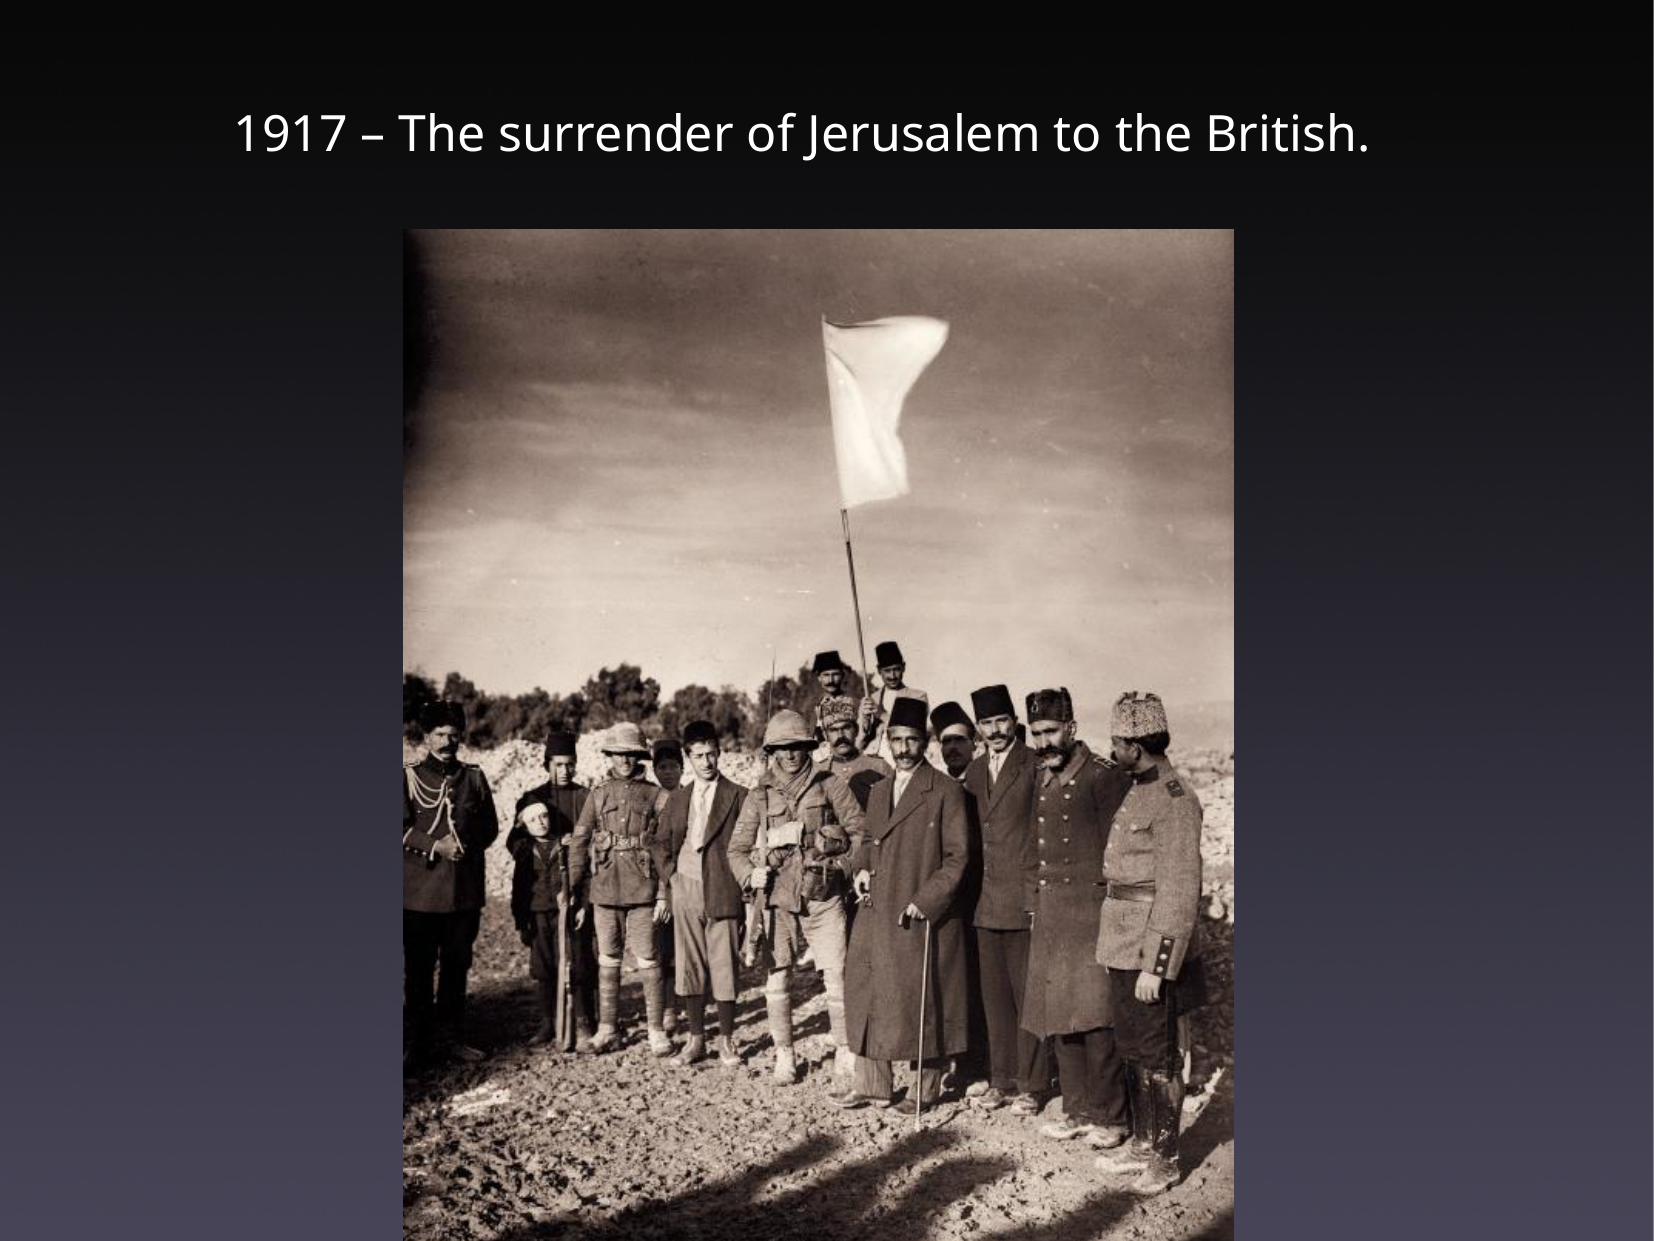

# 1917 – The surrender of Jerusalem to the British.